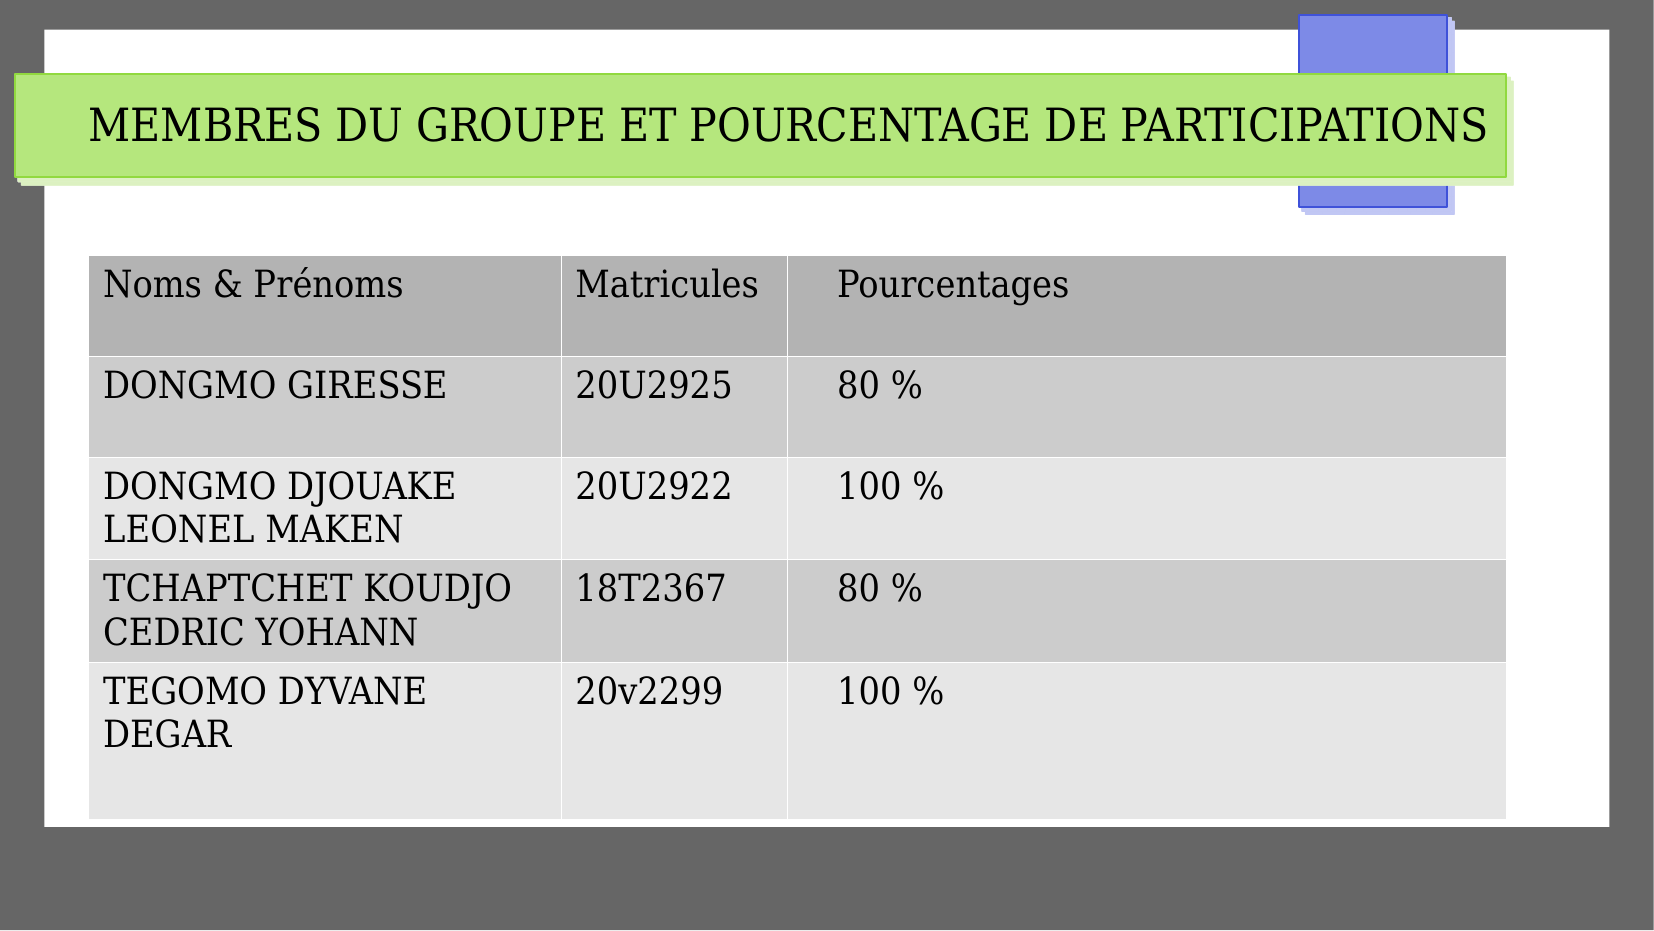

# MEMBRES DU GROUPE ET POURCENTAGE DE PARTICIPATIONS
| Noms & Prénoms | Matricules | Pourcentages |
| --- | --- | --- |
| DONGMO GIRESSE | 20U2925 | 80 % |
| DONGMO DJOUAKE LEONEL MAKEN | 20U2922 | 100 % |
| TCHAPTCHET KOUDJO CEDRIC YOHANN | 18T2367 | 80 % |
| TEGOMO DYVANE DEGAR | 20v2299 | 100 % |